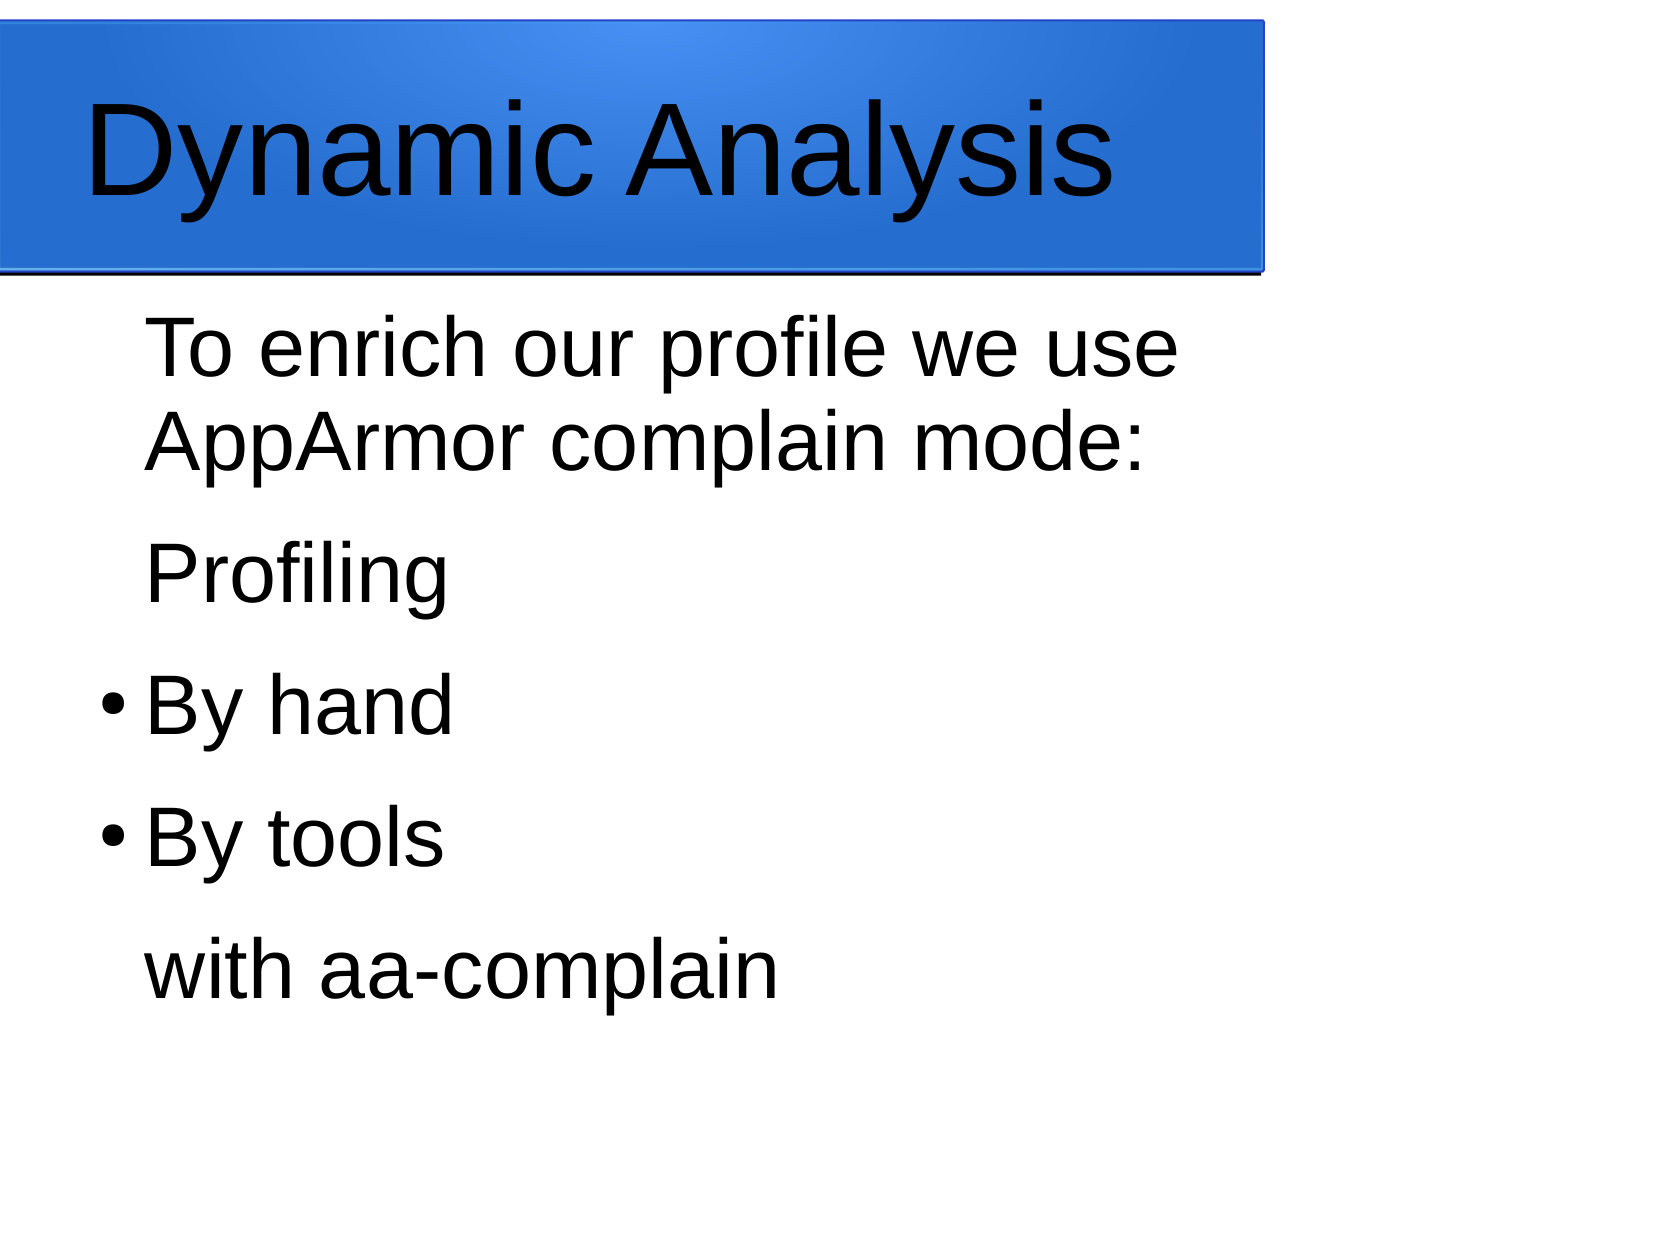

# Dynamic Analysis
To enrich our profile we use AppArmor complain mode:
Profiling
By hand
By tools
with aa-complain